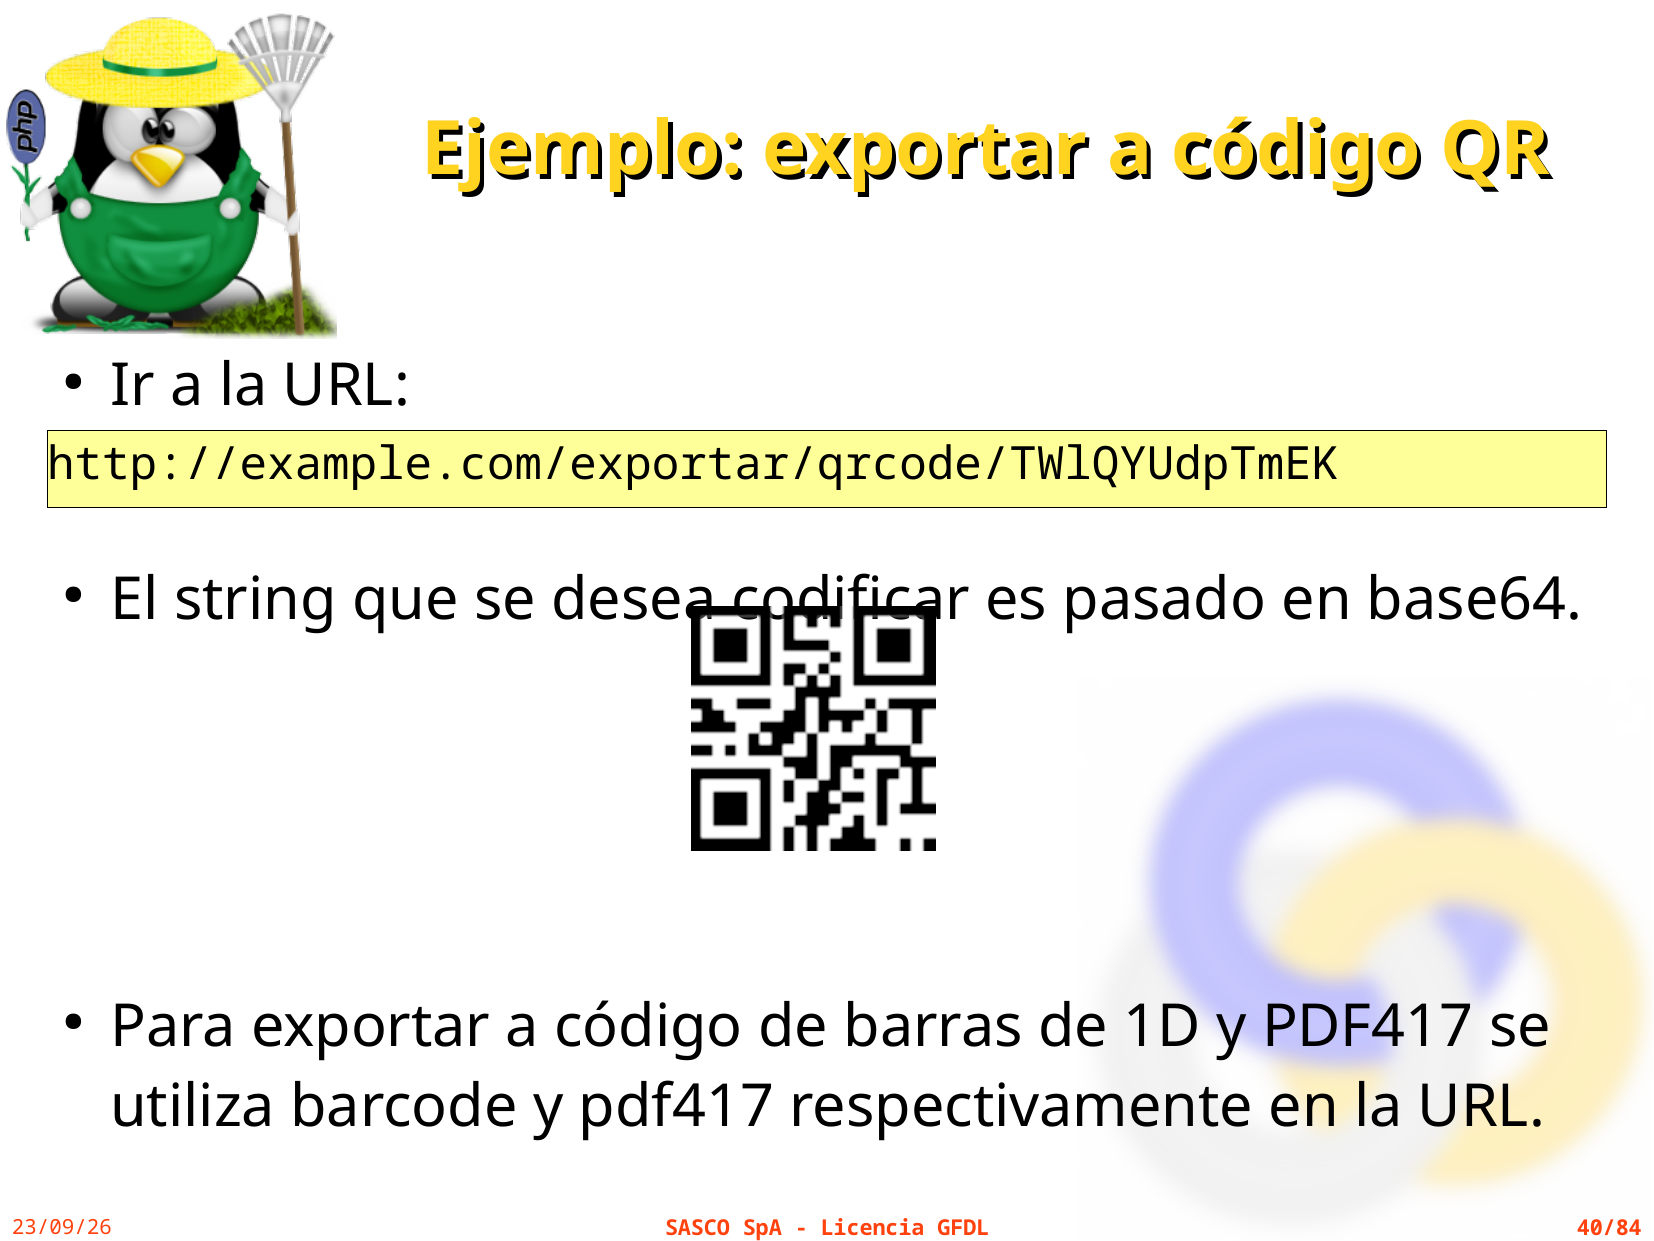

# Ejemplo: exportar a código QR
Ir a la URL:
El string que se desea codificar es pasado en base64.
Para exportar a código de barras de 1D y PDF417 se utiliza barcode y pdf417 respectivamente en la URL.
http://example.com/exportar/qrcode/TWlQYUdpTmEK
SASCO SpA - Licencia GFDL
40